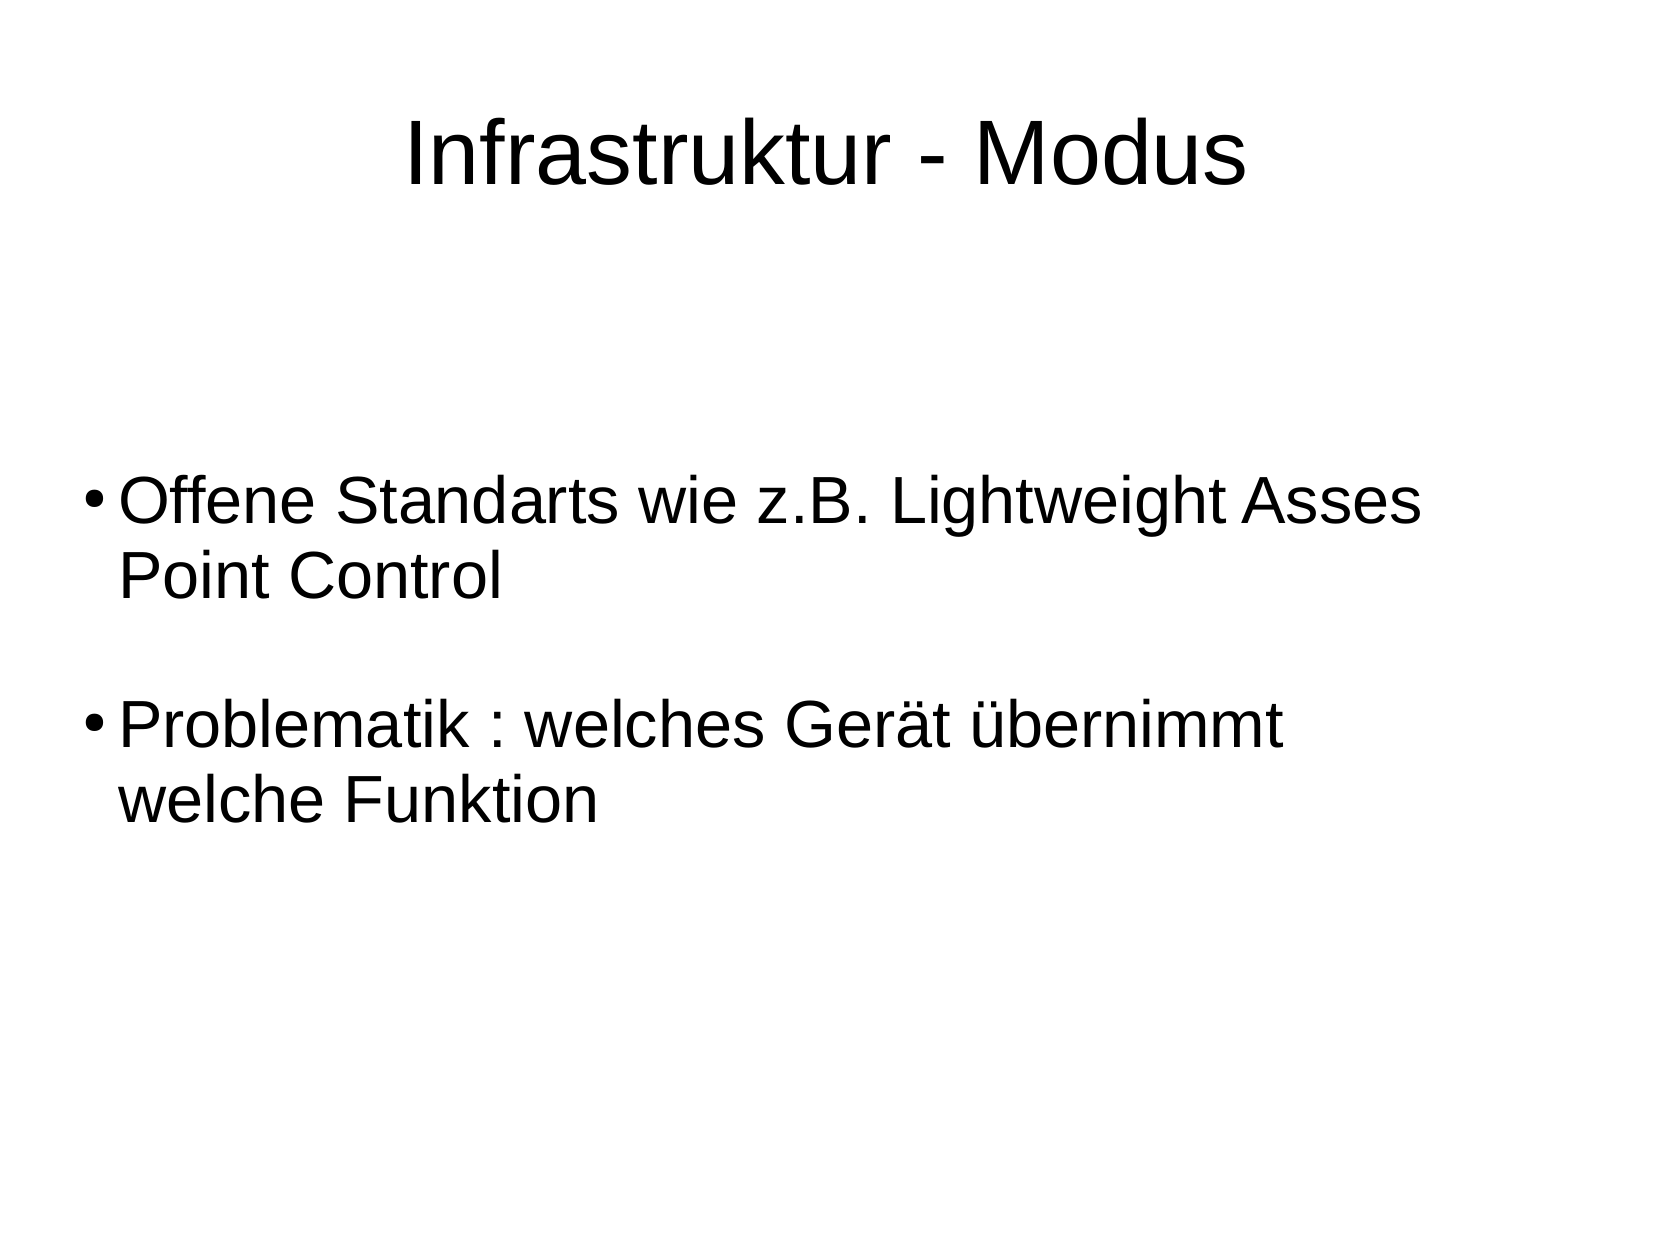

# Infrastruktur - Modus
Offene Standarts wie z.B. Lightweight Asses Point Control
Problematik : welches Gerät übernimmt
welche Funktion